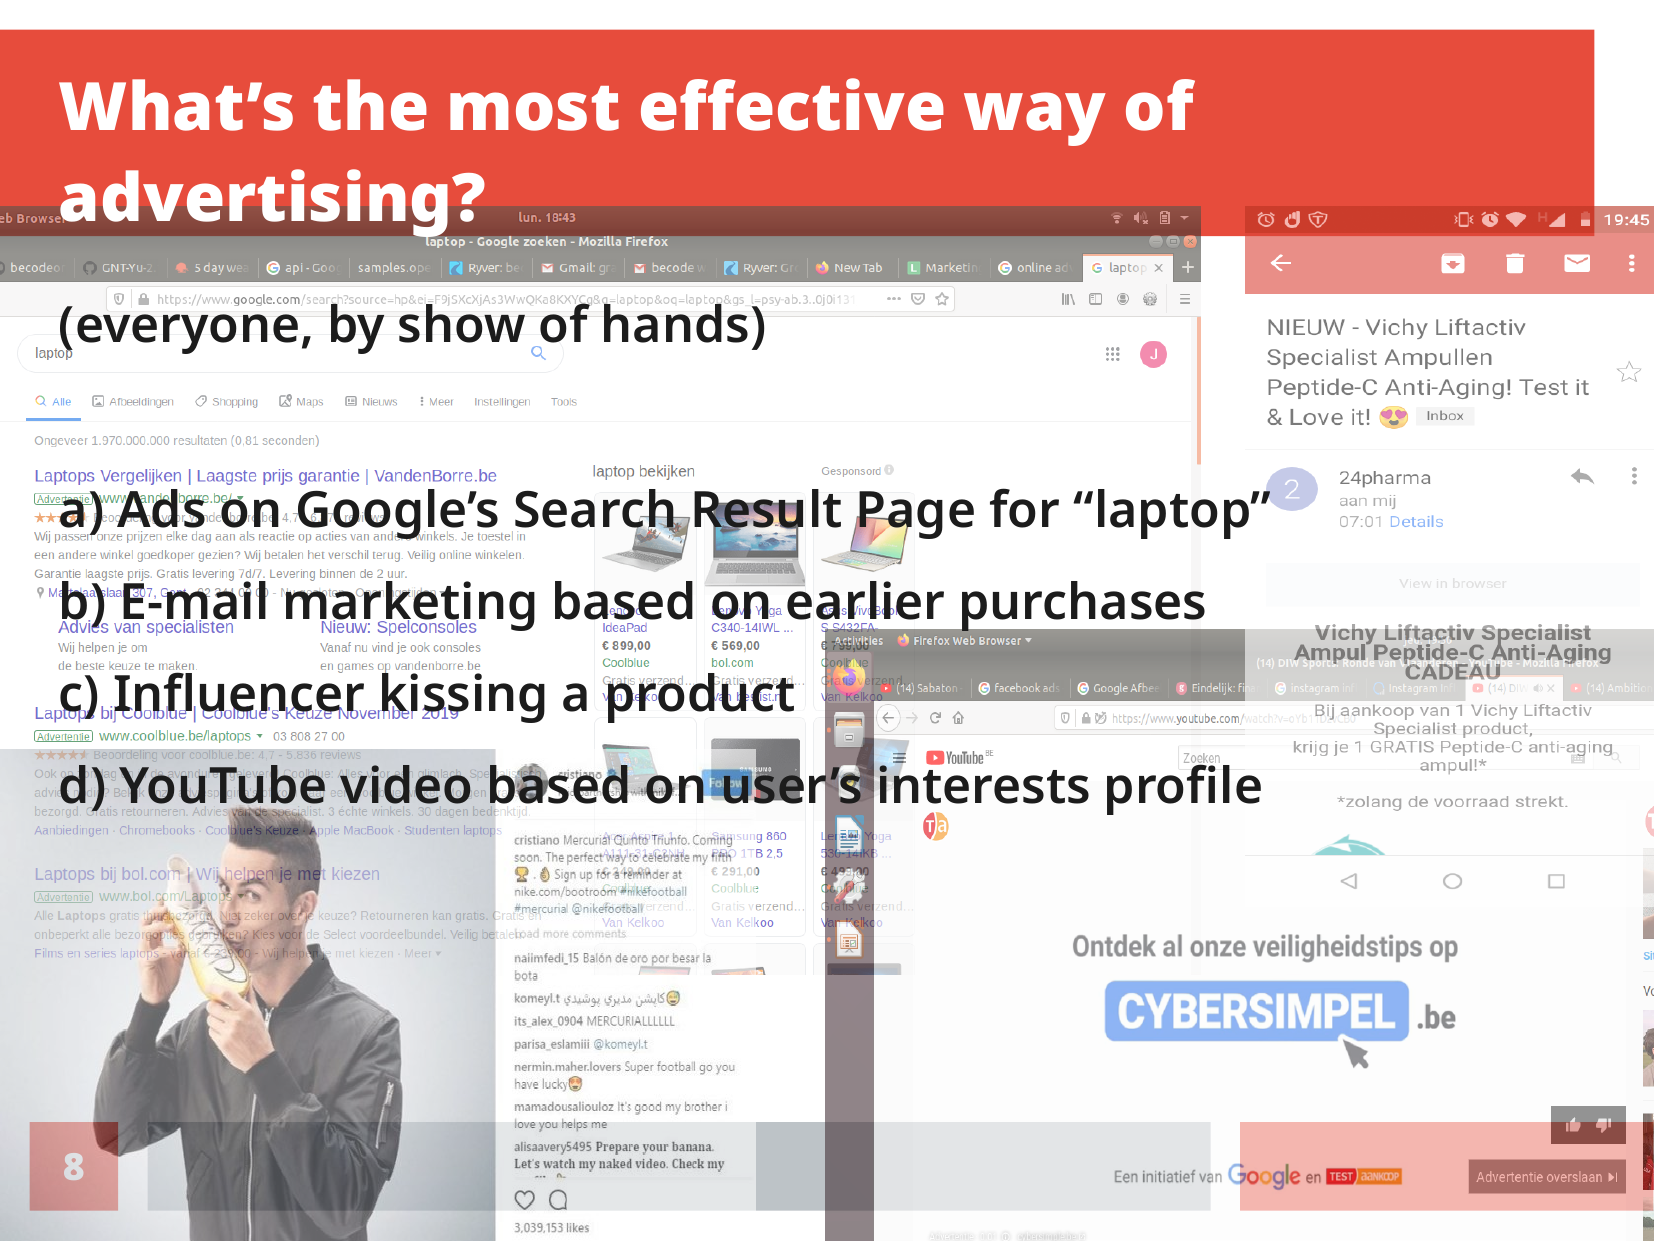

# What’s the most effective way of advertising?
(everyone, by show of hands)
a) Ads on Google’s Search Result Page for “laptop”
b) E-mail marketing based on earlier purchases
c) Influencer kissing a product
d) YouTube video based on user’s interests profile
8